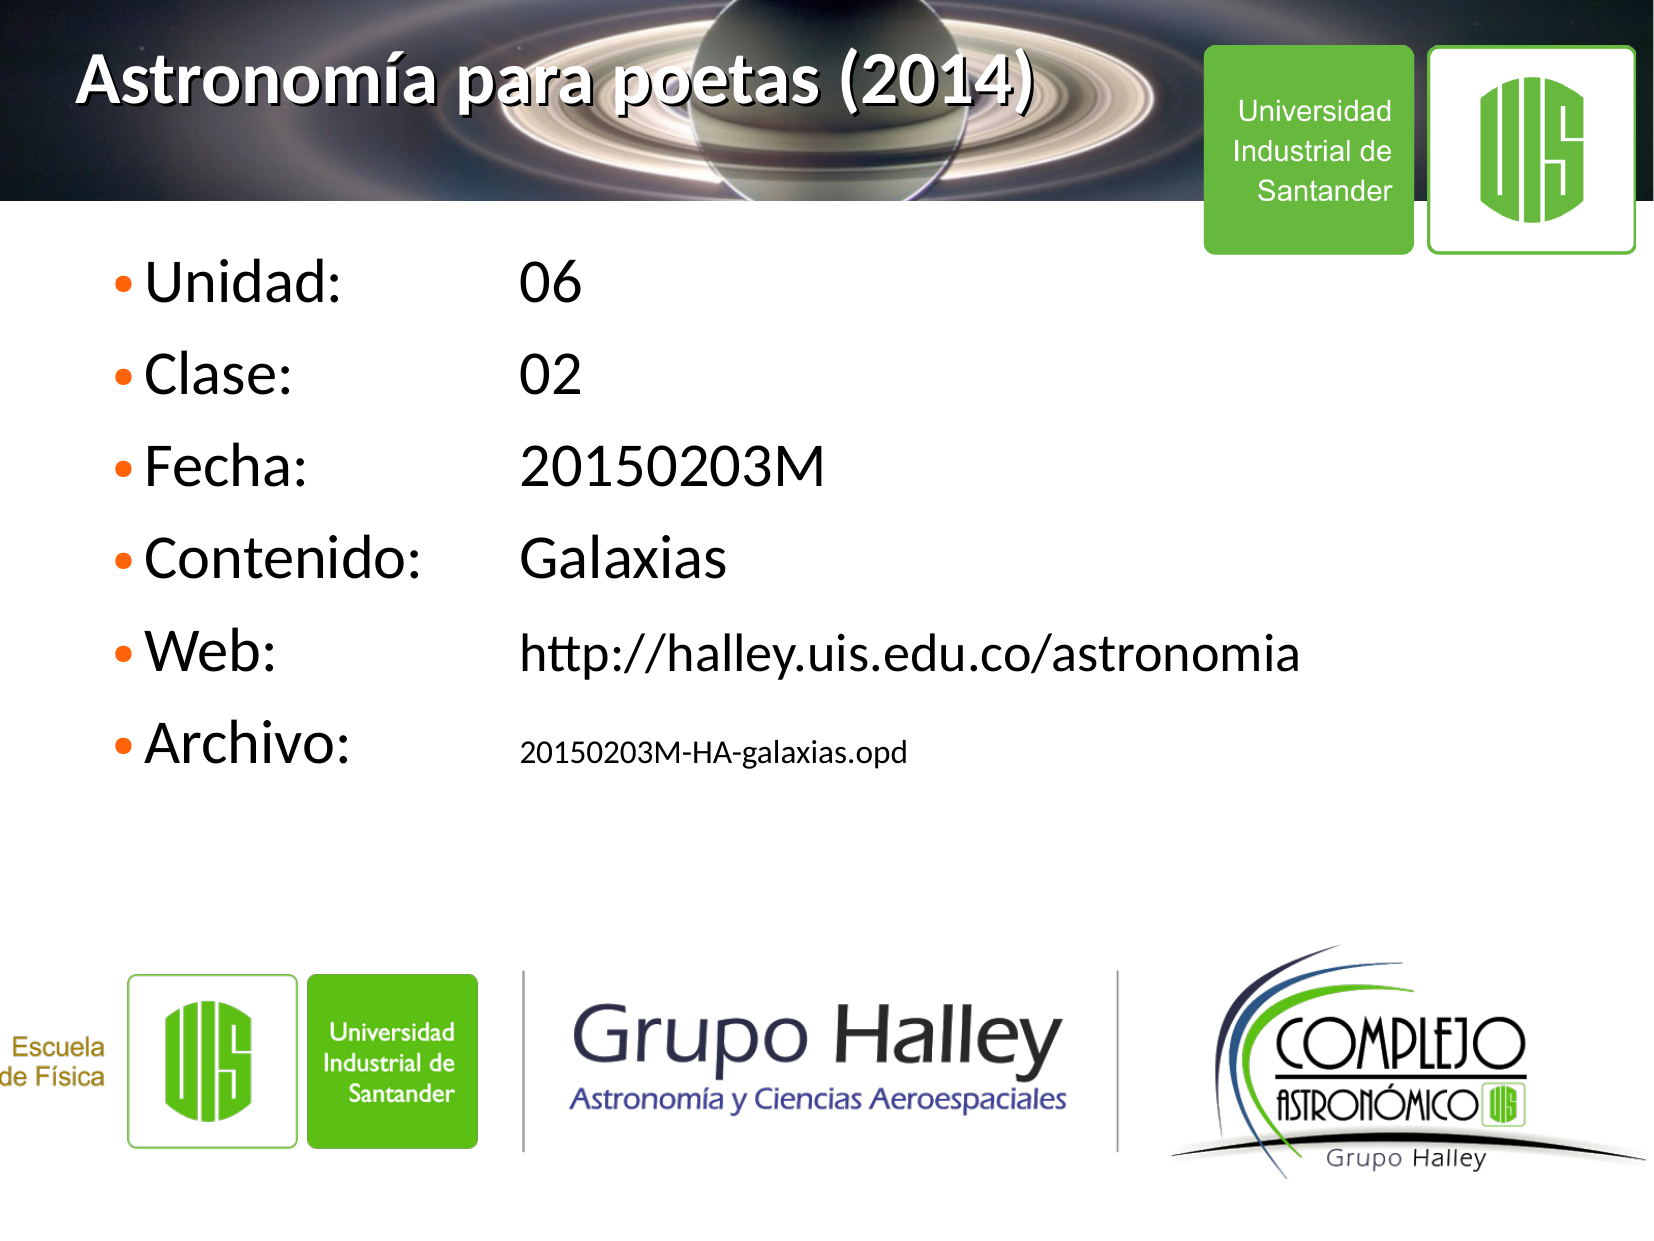

# Astronomía para poetas (2014)
Unidad:			06
Clase:				02
Fecha:			20150203M
Contenido:		Galaxias
Web:				http://halley.uis.edu.co/astronomia
Archivo:			20150203M-HA-galaxias.opd